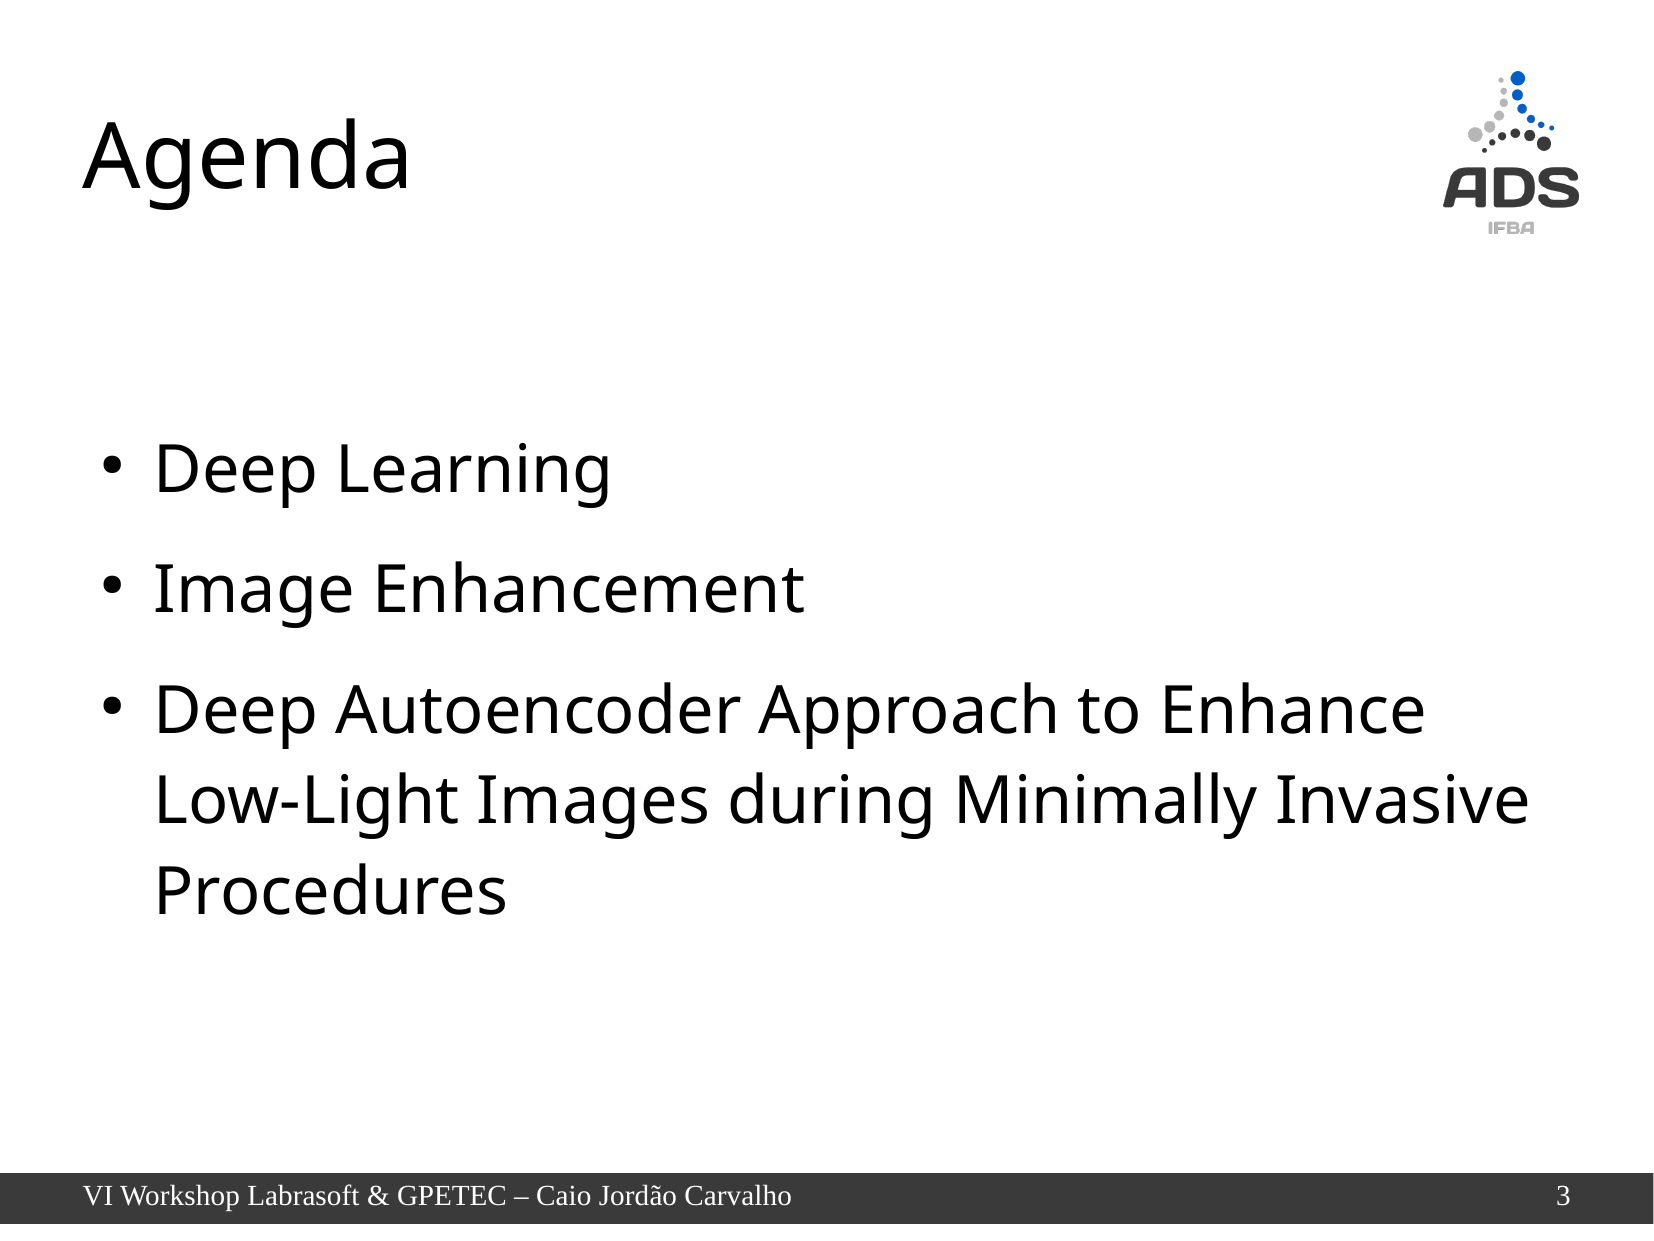

# Agenda
Deep Learning
Image Enhancement
Deep Autoencoder Approach to Enhance Low-Light Images during Minimally Invasive Procedures
3